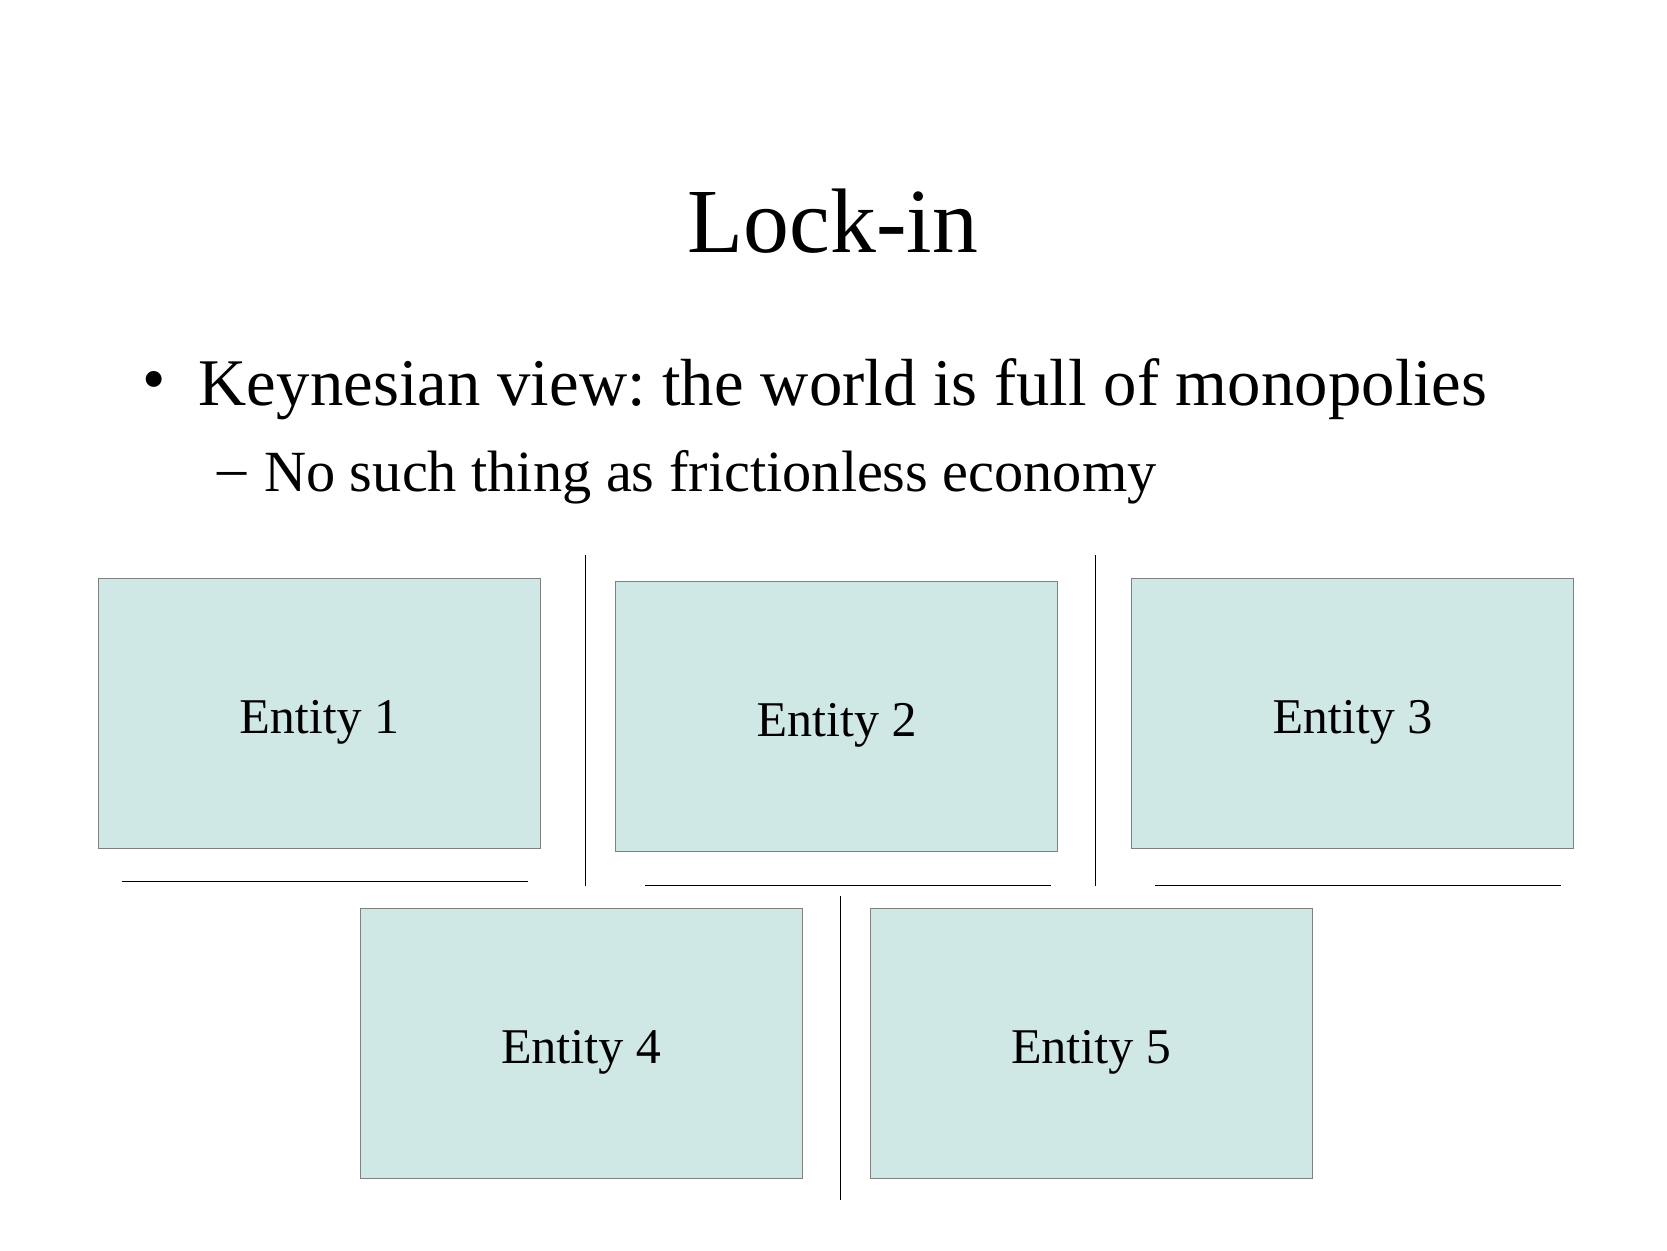

# Lock-in
Keynesian view: the world is full of monopolies
No such thing as frictionless economy
Entity 1
Entity 3
Entity 2
Entity 4
Entity 5